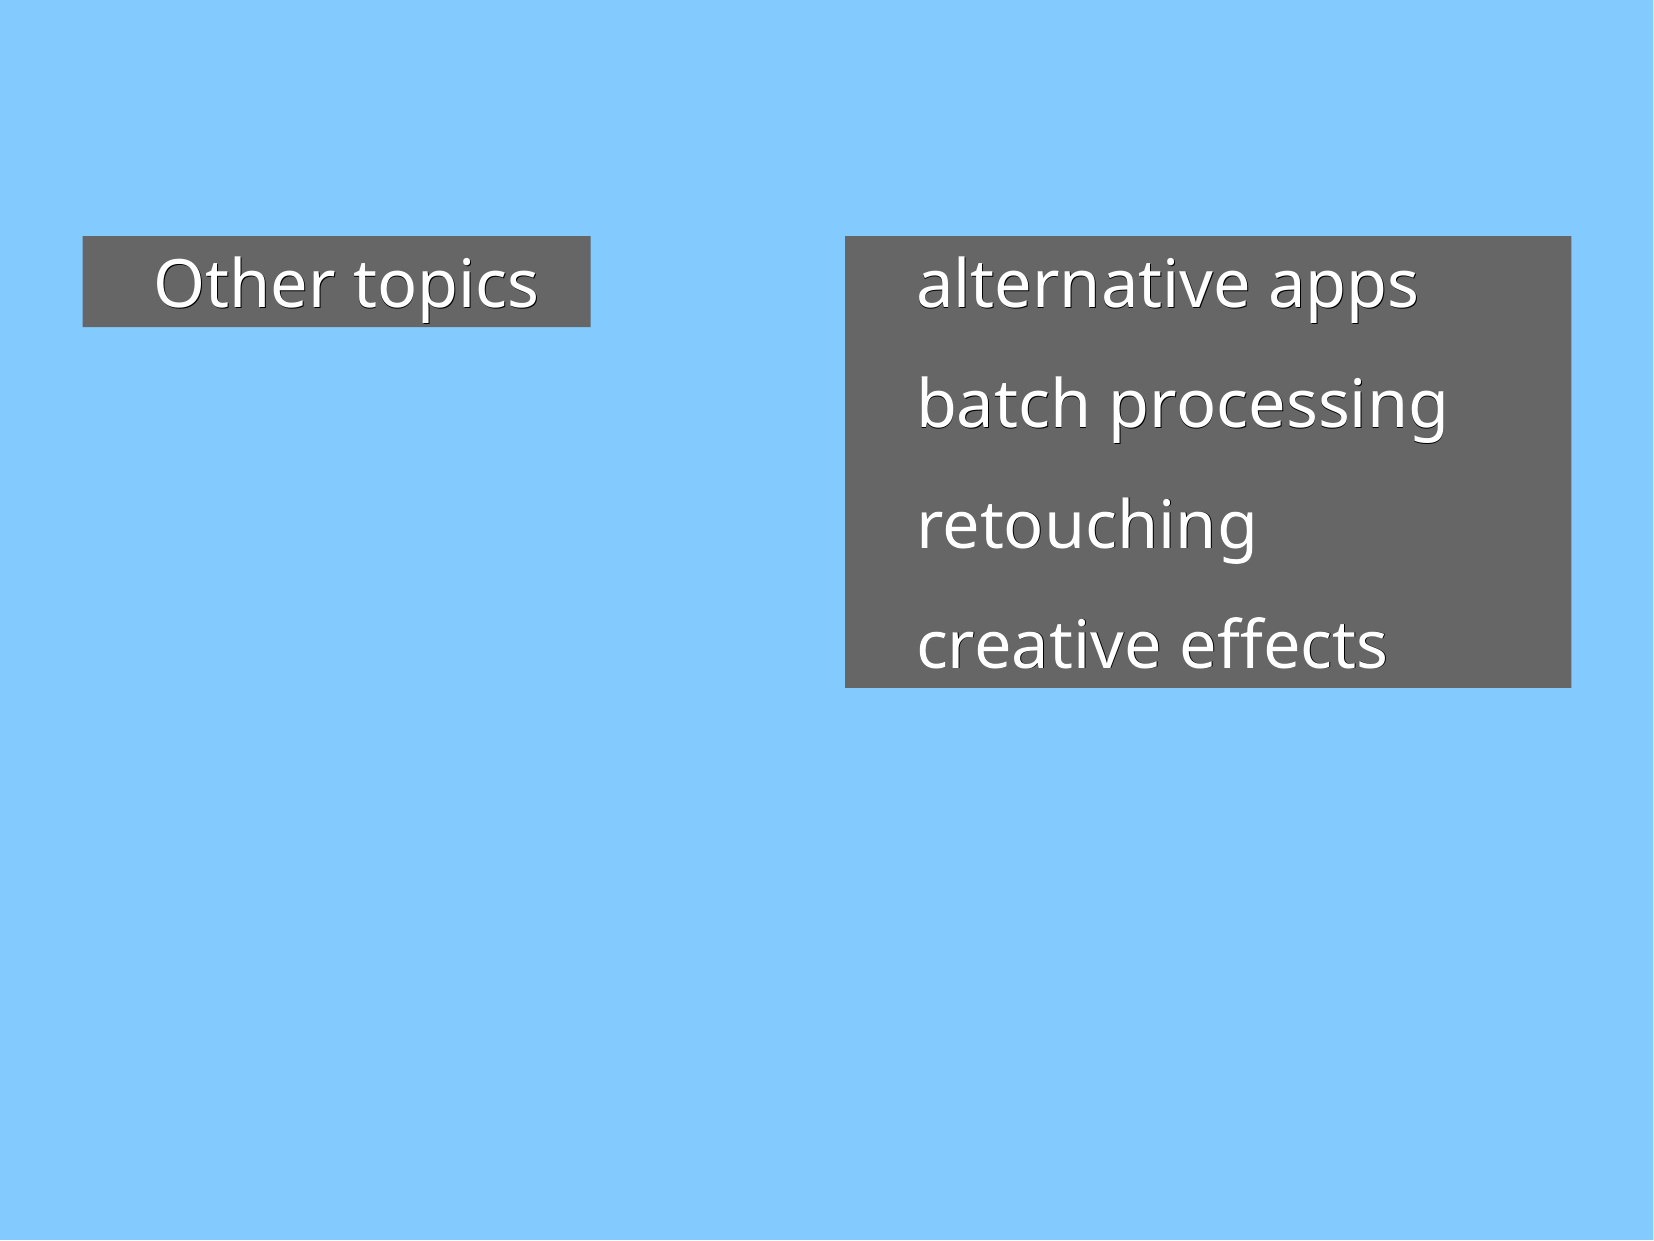

# Other topics
alternative apps
batch processing
retouching
creative effects